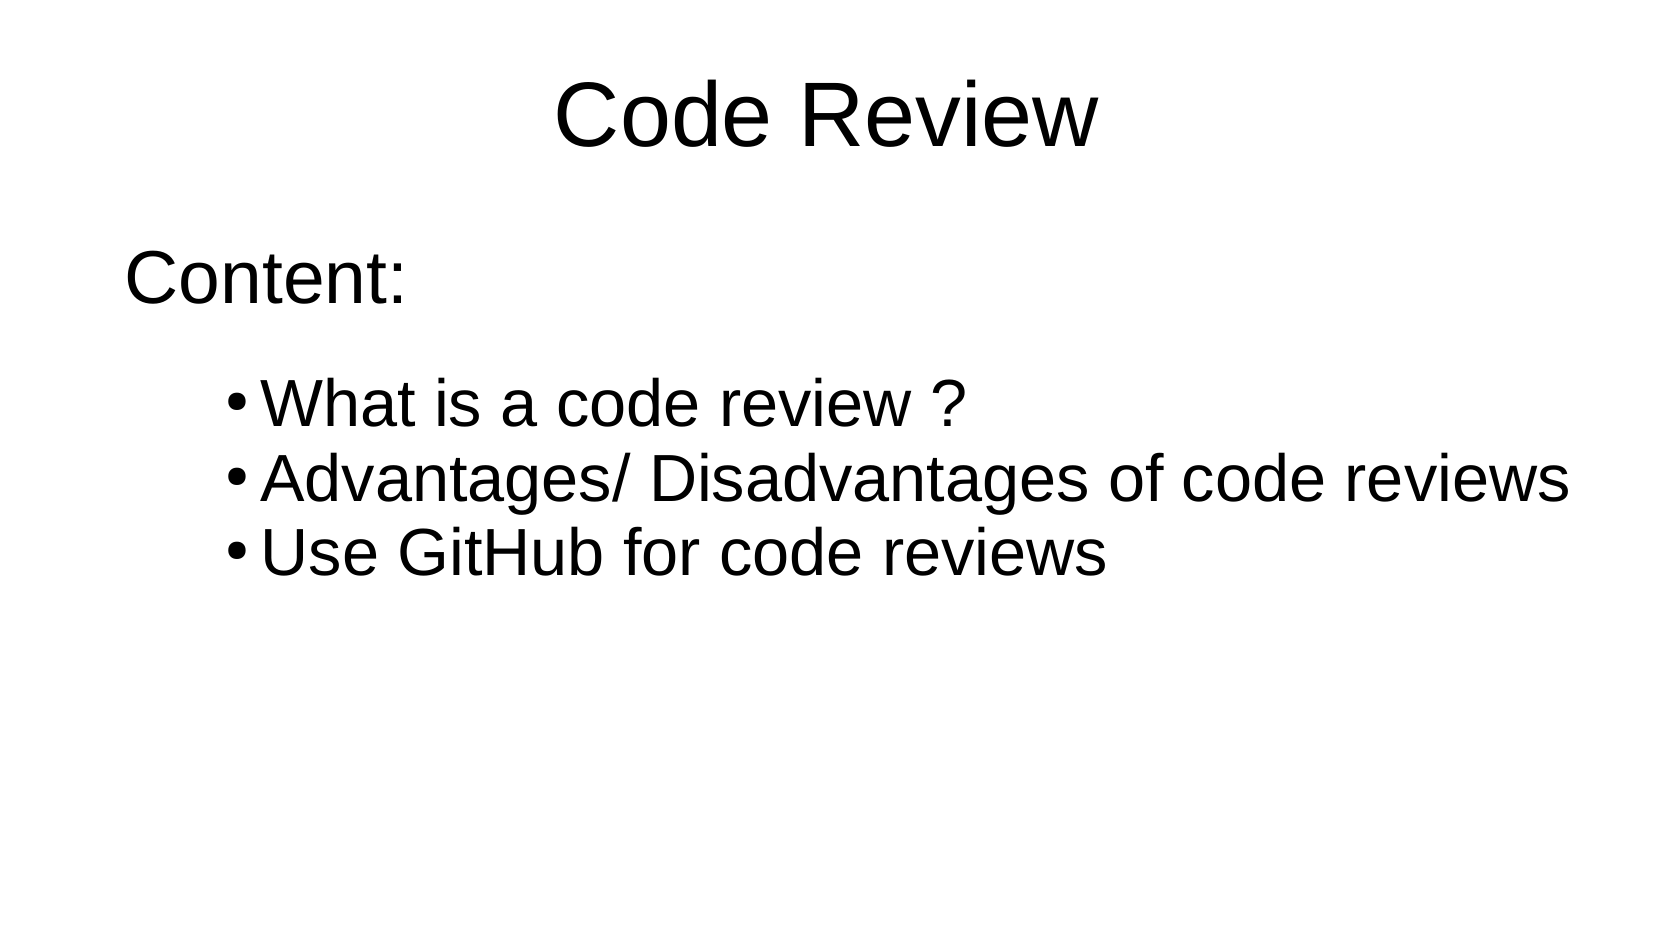

# Code Review
Content:
What is a code review ?
Advantages/ Disadvantages of code reviews
Use GitHub for code reviews